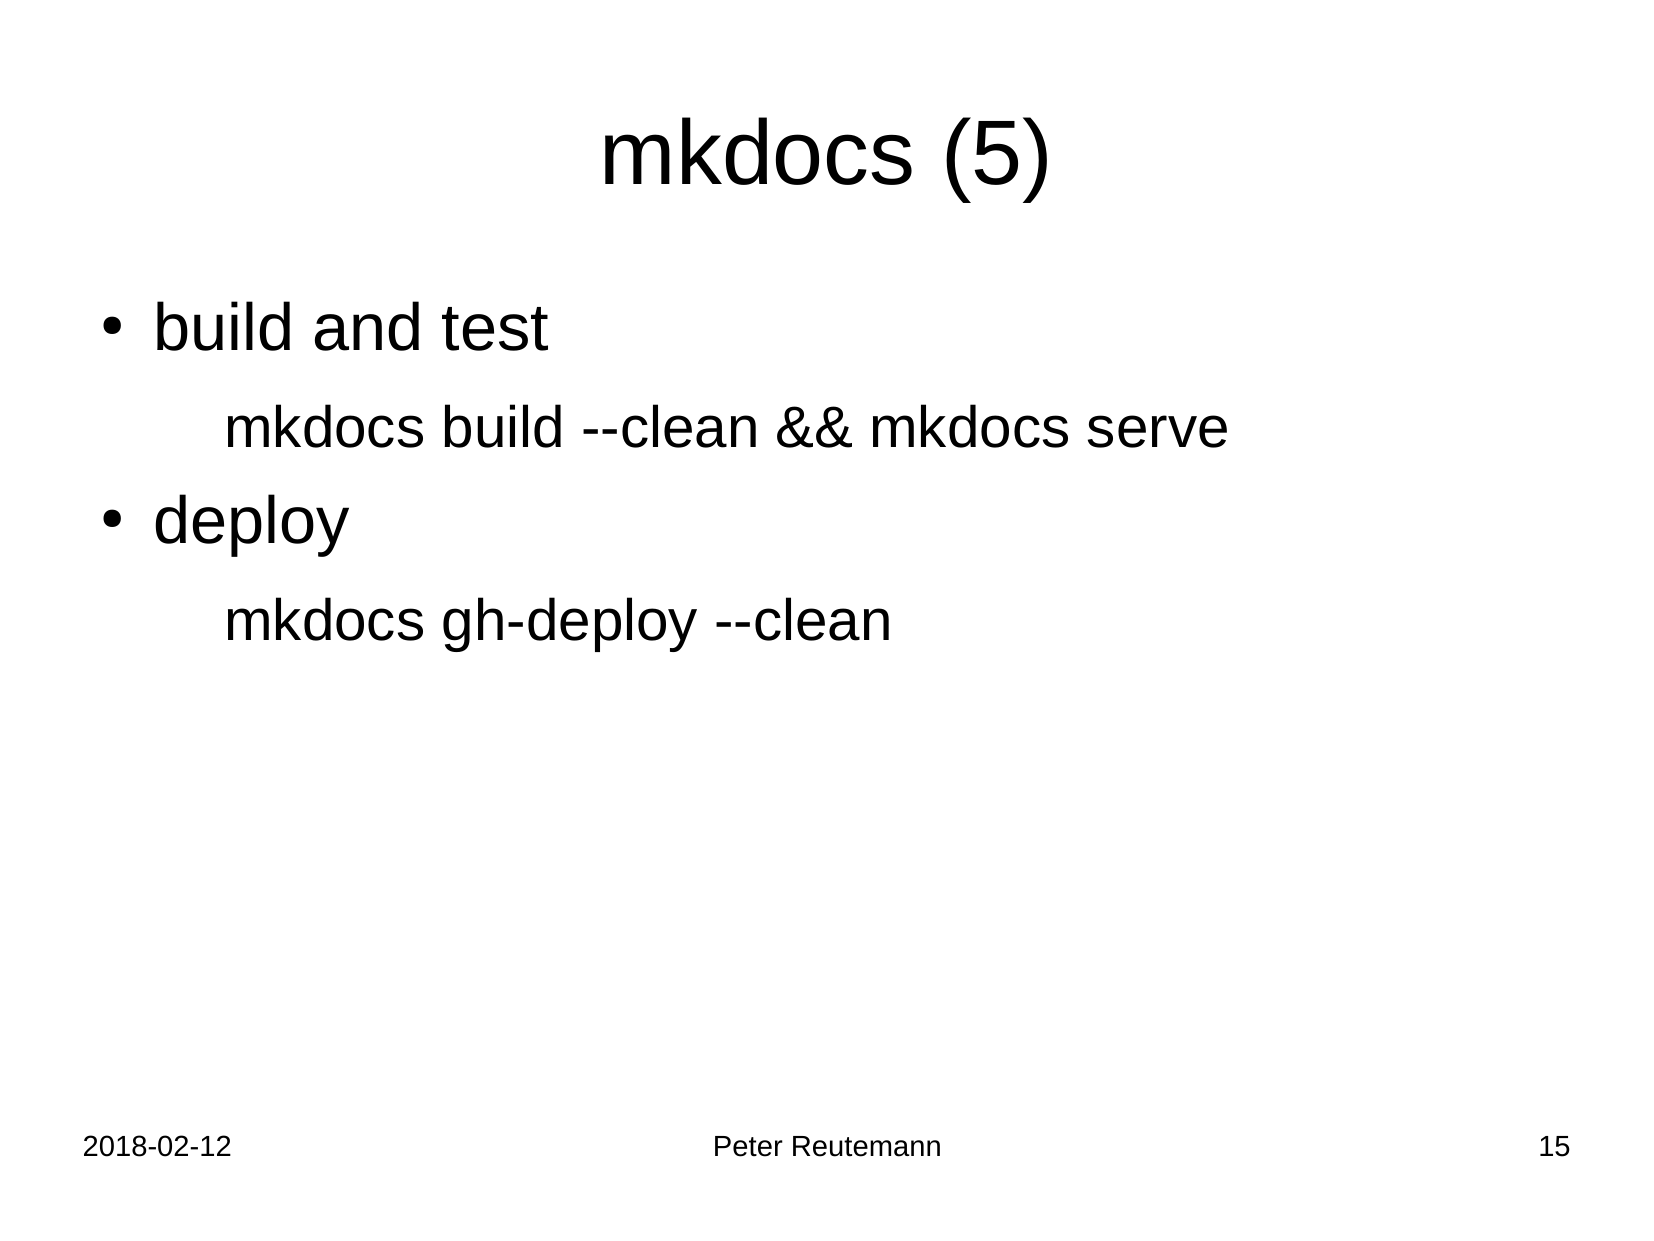

# mkdocs (5)
build and test
mkdocs build --clean && mkdocs serve
deploy
mkdocs gh-deploy --clean
2018-02-12
Peter Reutemann
15